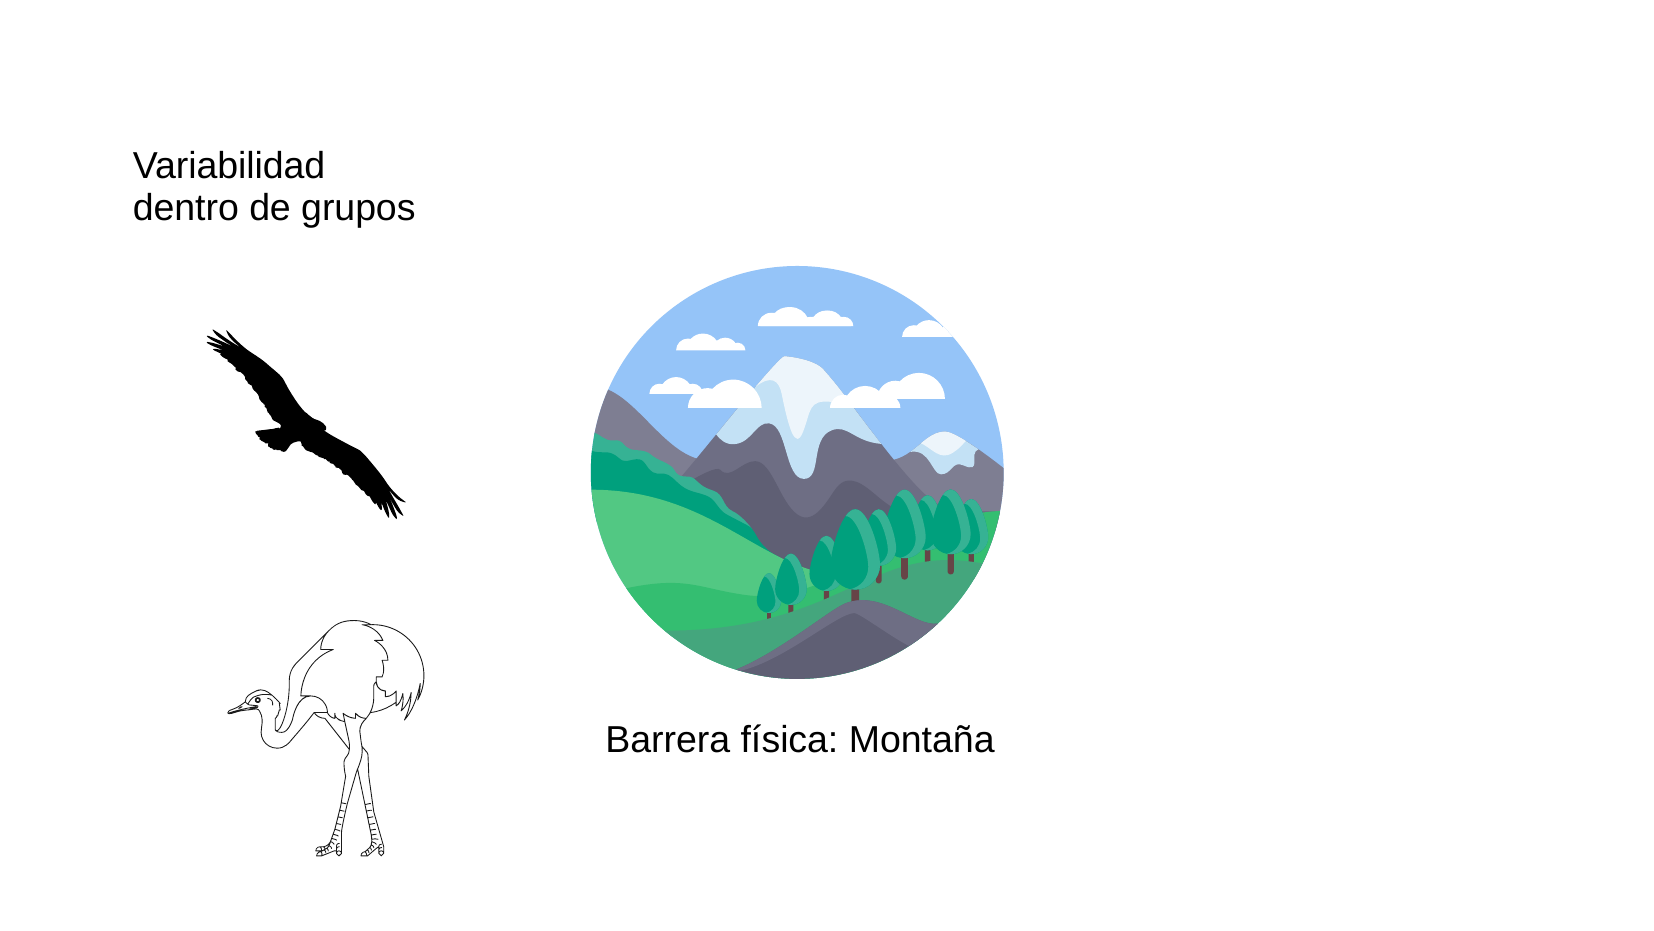

Variabilidad dentro de grupos
Barrera física: Montaña